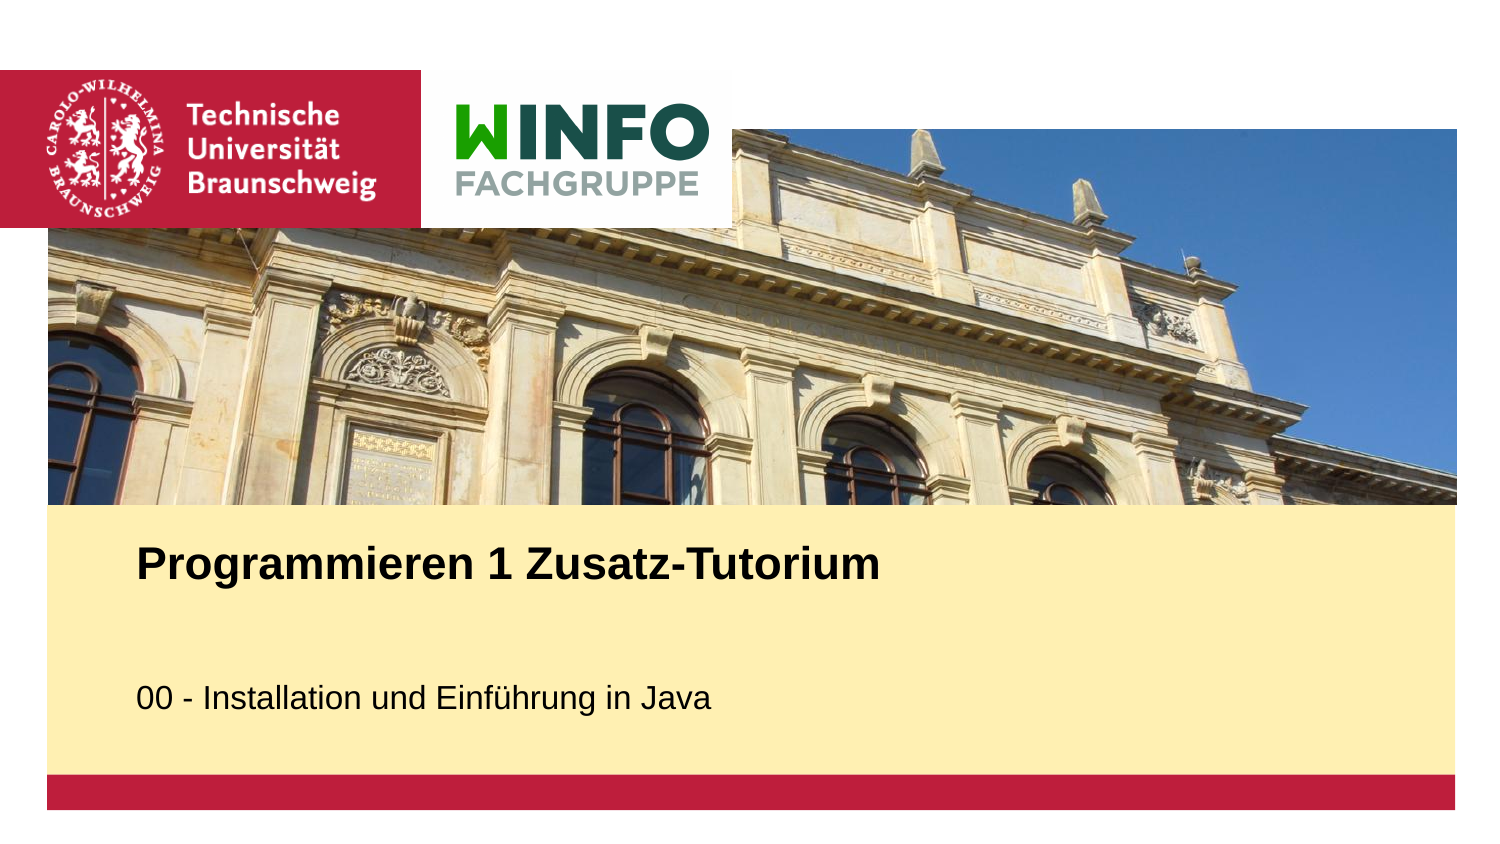

# Programmieren 1 Zusatz-Tutorium
00 - Installation und Einführung in Java